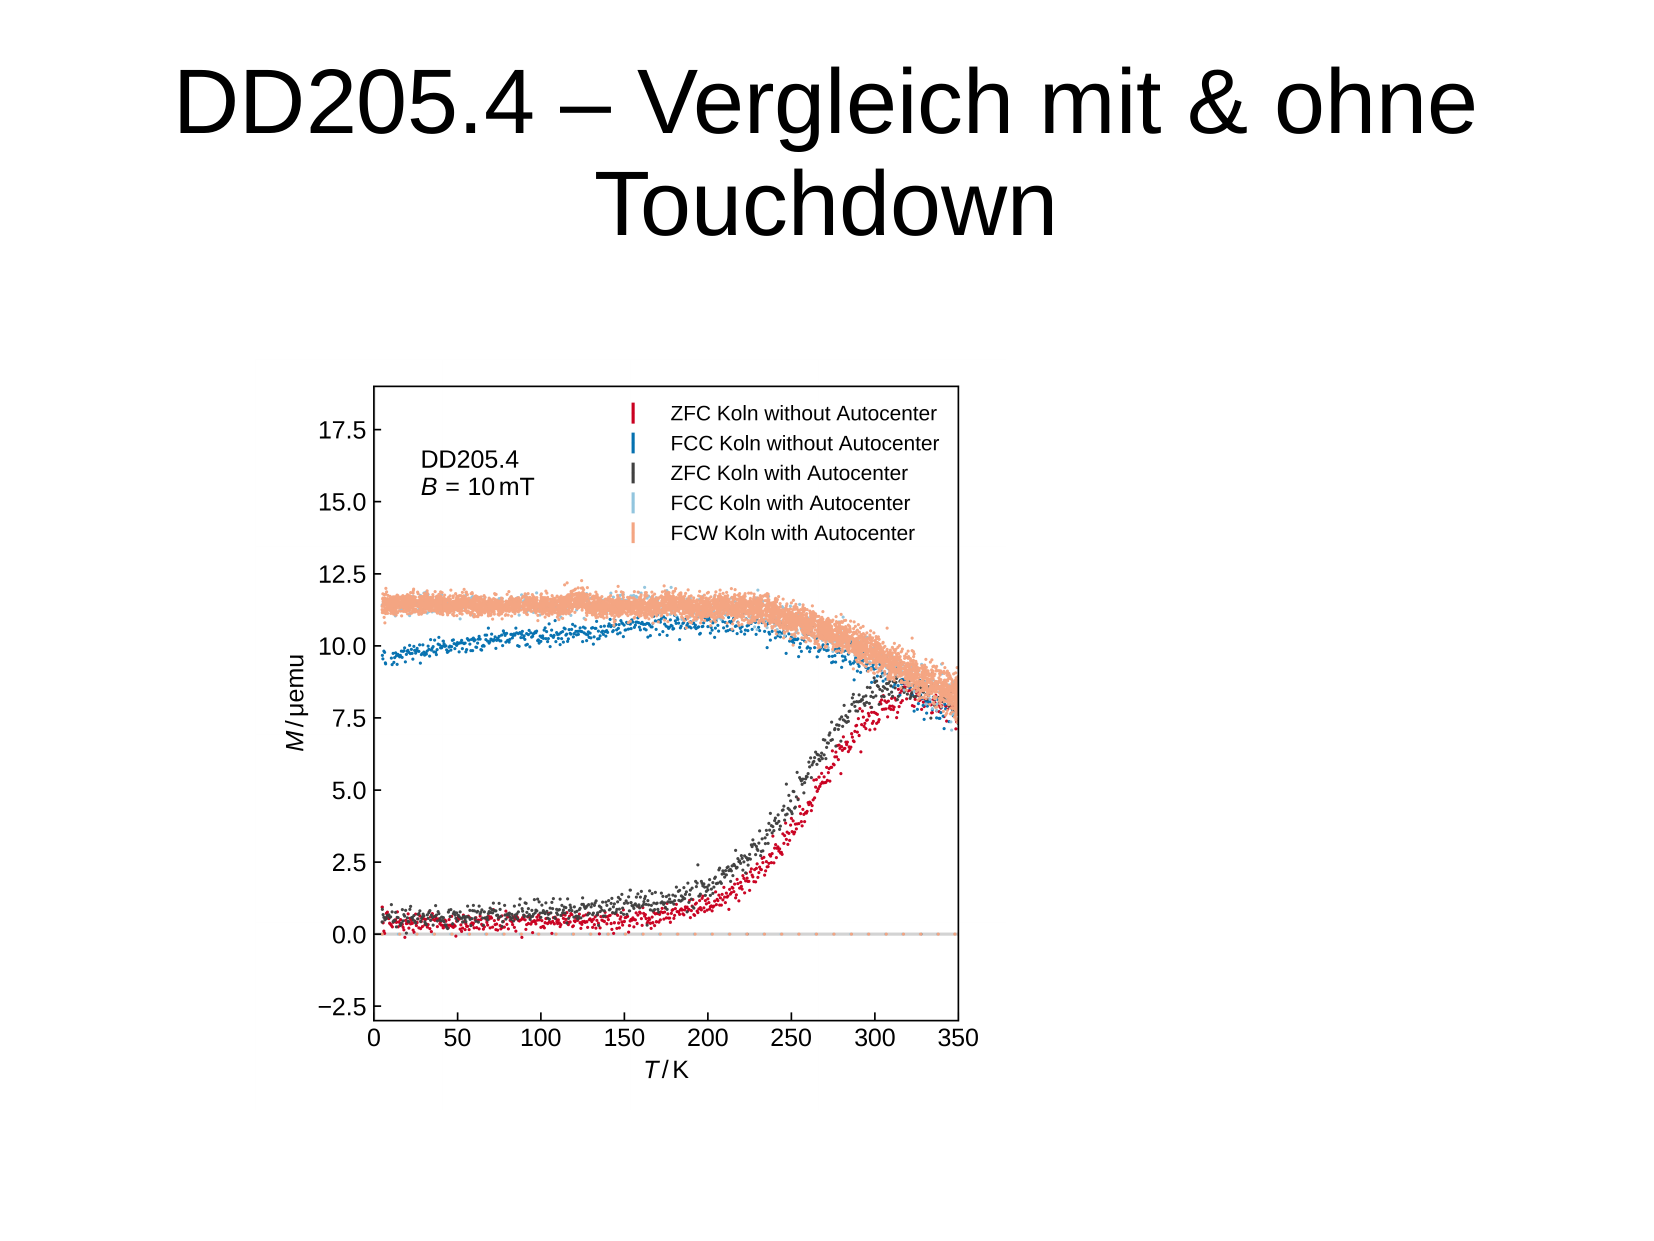

# DD205.4 – Vergleich mit & ohne Touchdown